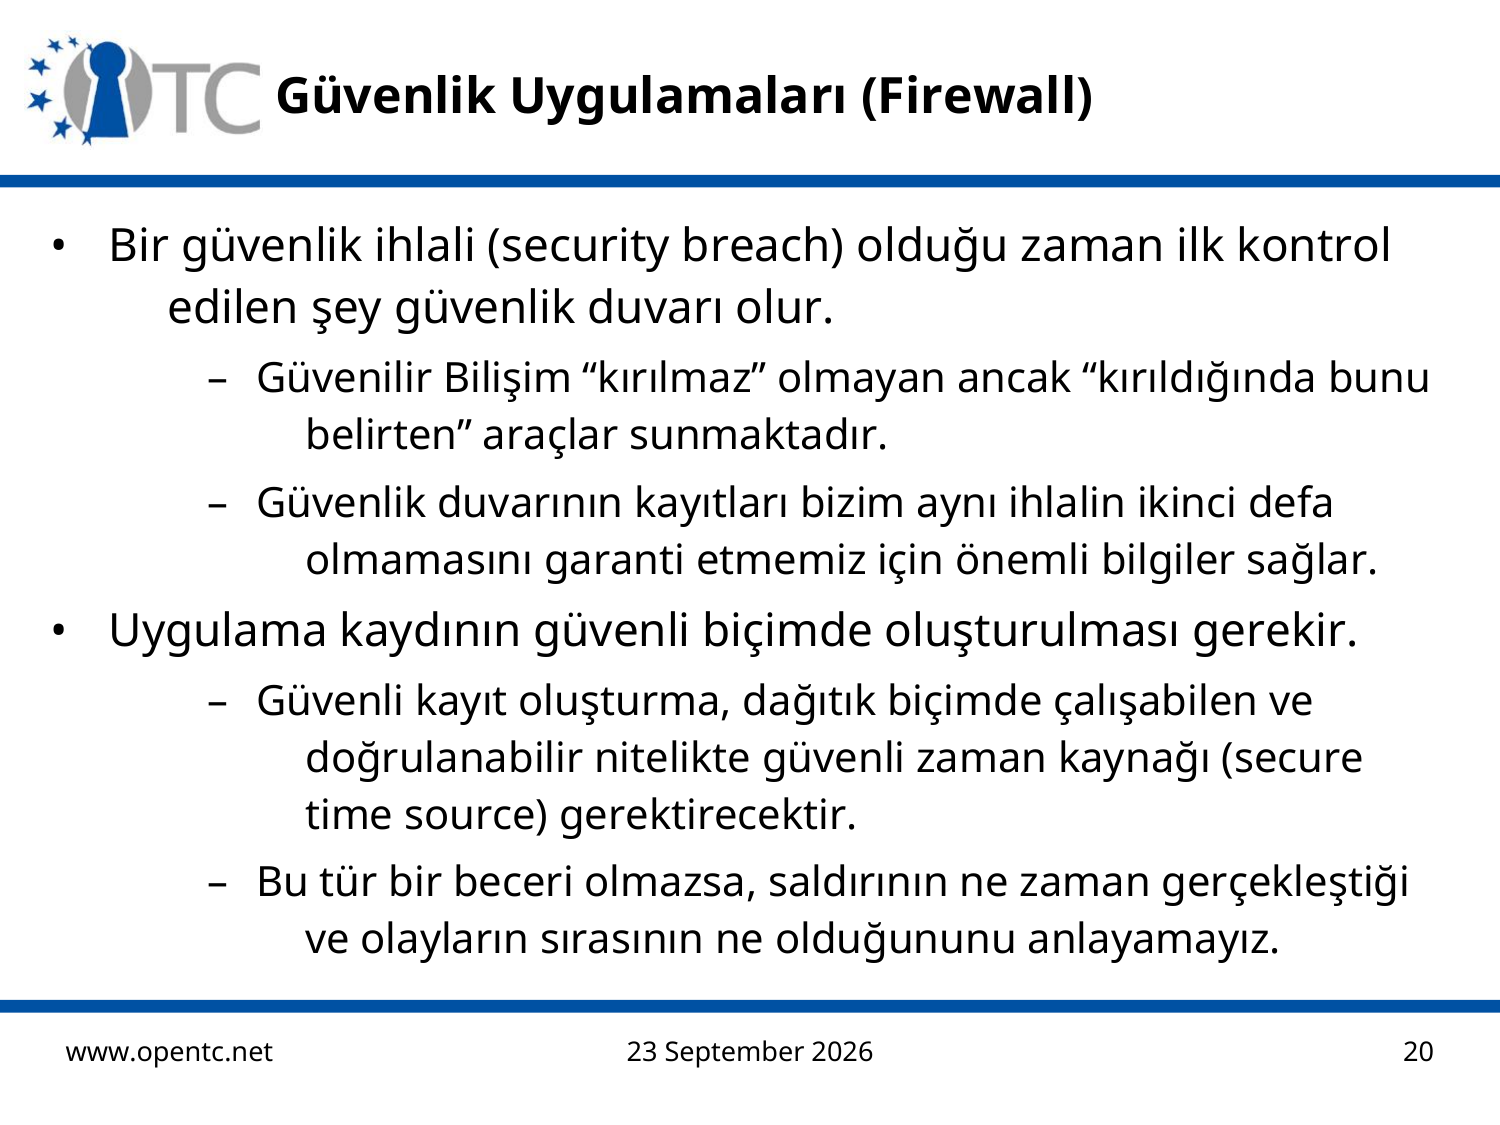

# Güvenlik Uygulamaları (Firewall)
Bir güvenlik ihlali (security breach) olduğu zaman ilk kontrol edilen şey güvenlik duvarı olur.
Güvenilir Bilişim “kırılmaz” olmayan ancak “kırıldığında bunu belirten” araçlar sunmaktadır.
Güvenlik duvarının kayıtları bizim aynı ihlalin ikinci defa olmamasını garanti etmemiz için önemli bilgiler sağlar.
Uygulama kaydının güvenli biçimde oluşturulması gerekir.
Güvenli kayıt oluşturma, dağıtık biçimde çalışabilen ve doğrulanabilir nitelikte güvenli zaman kaynağı (secure time source) gerektirecektir.
Bu tür bir beceri olmazsa, saldırının ne zaman gerçekleştiği ve olayların sırasının ne olduğununu anlayamayız.